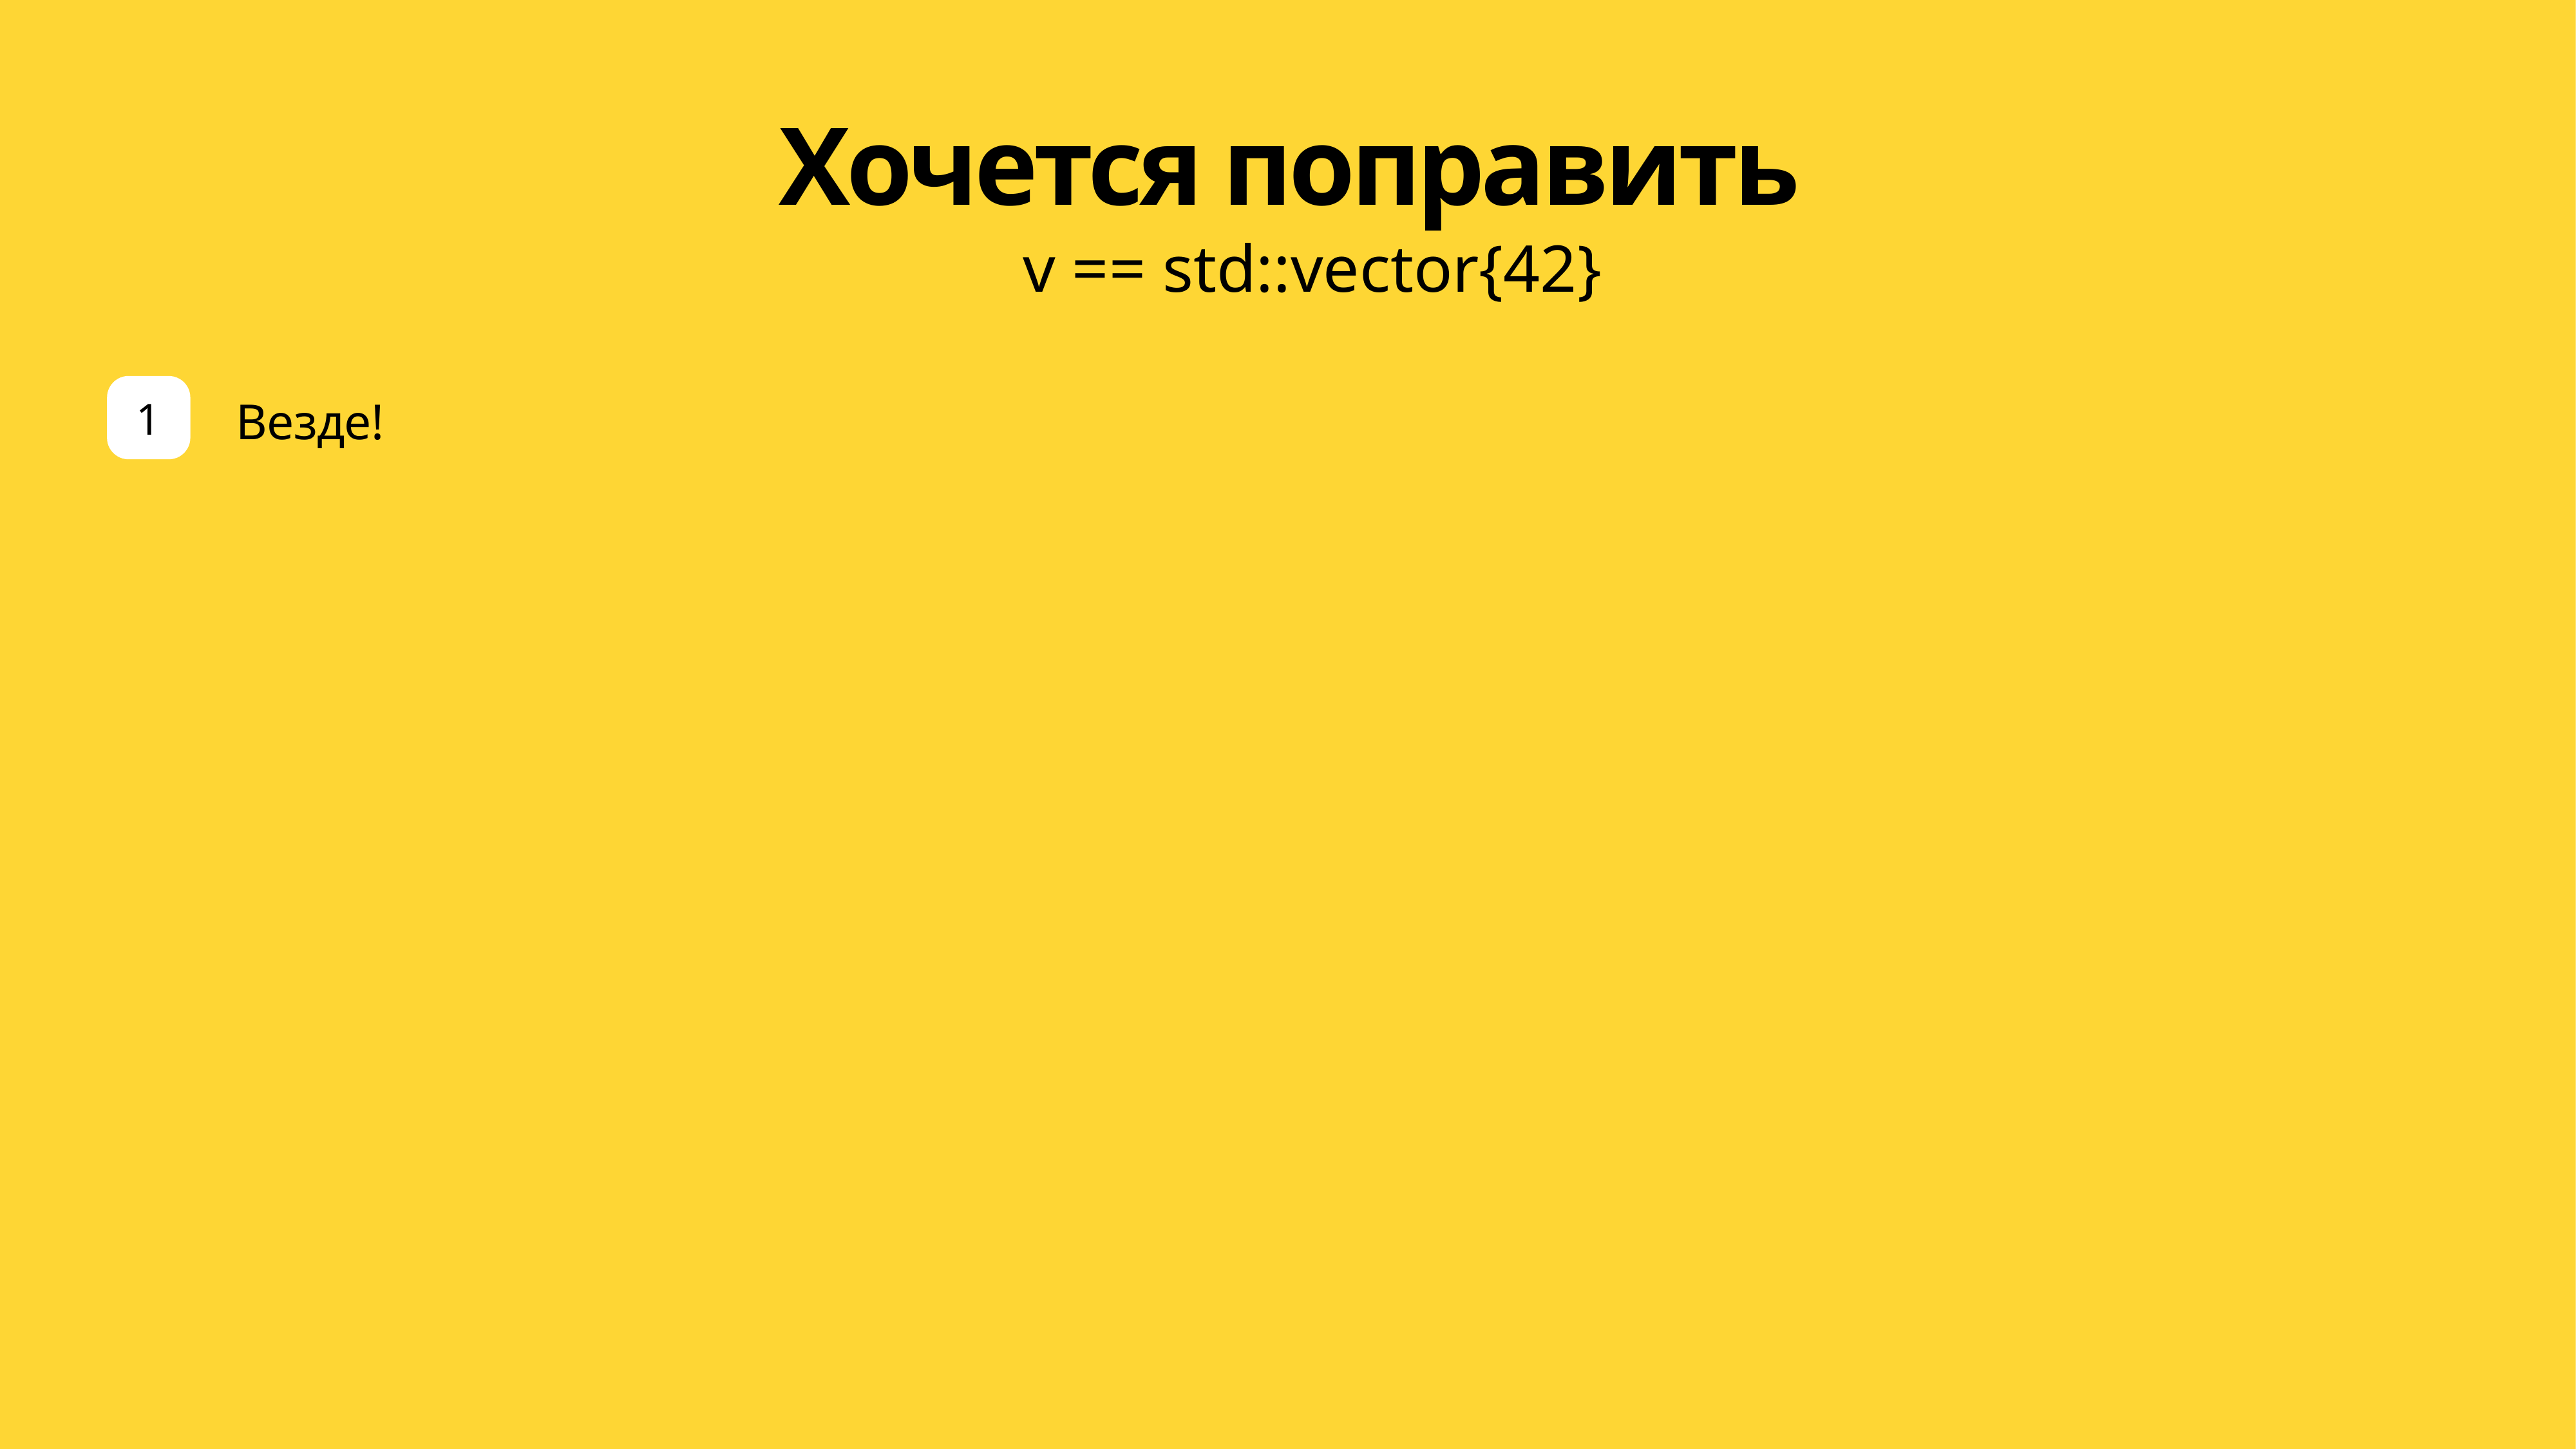

Хочется поправить
# v == std::vector{42}
1
Везде!